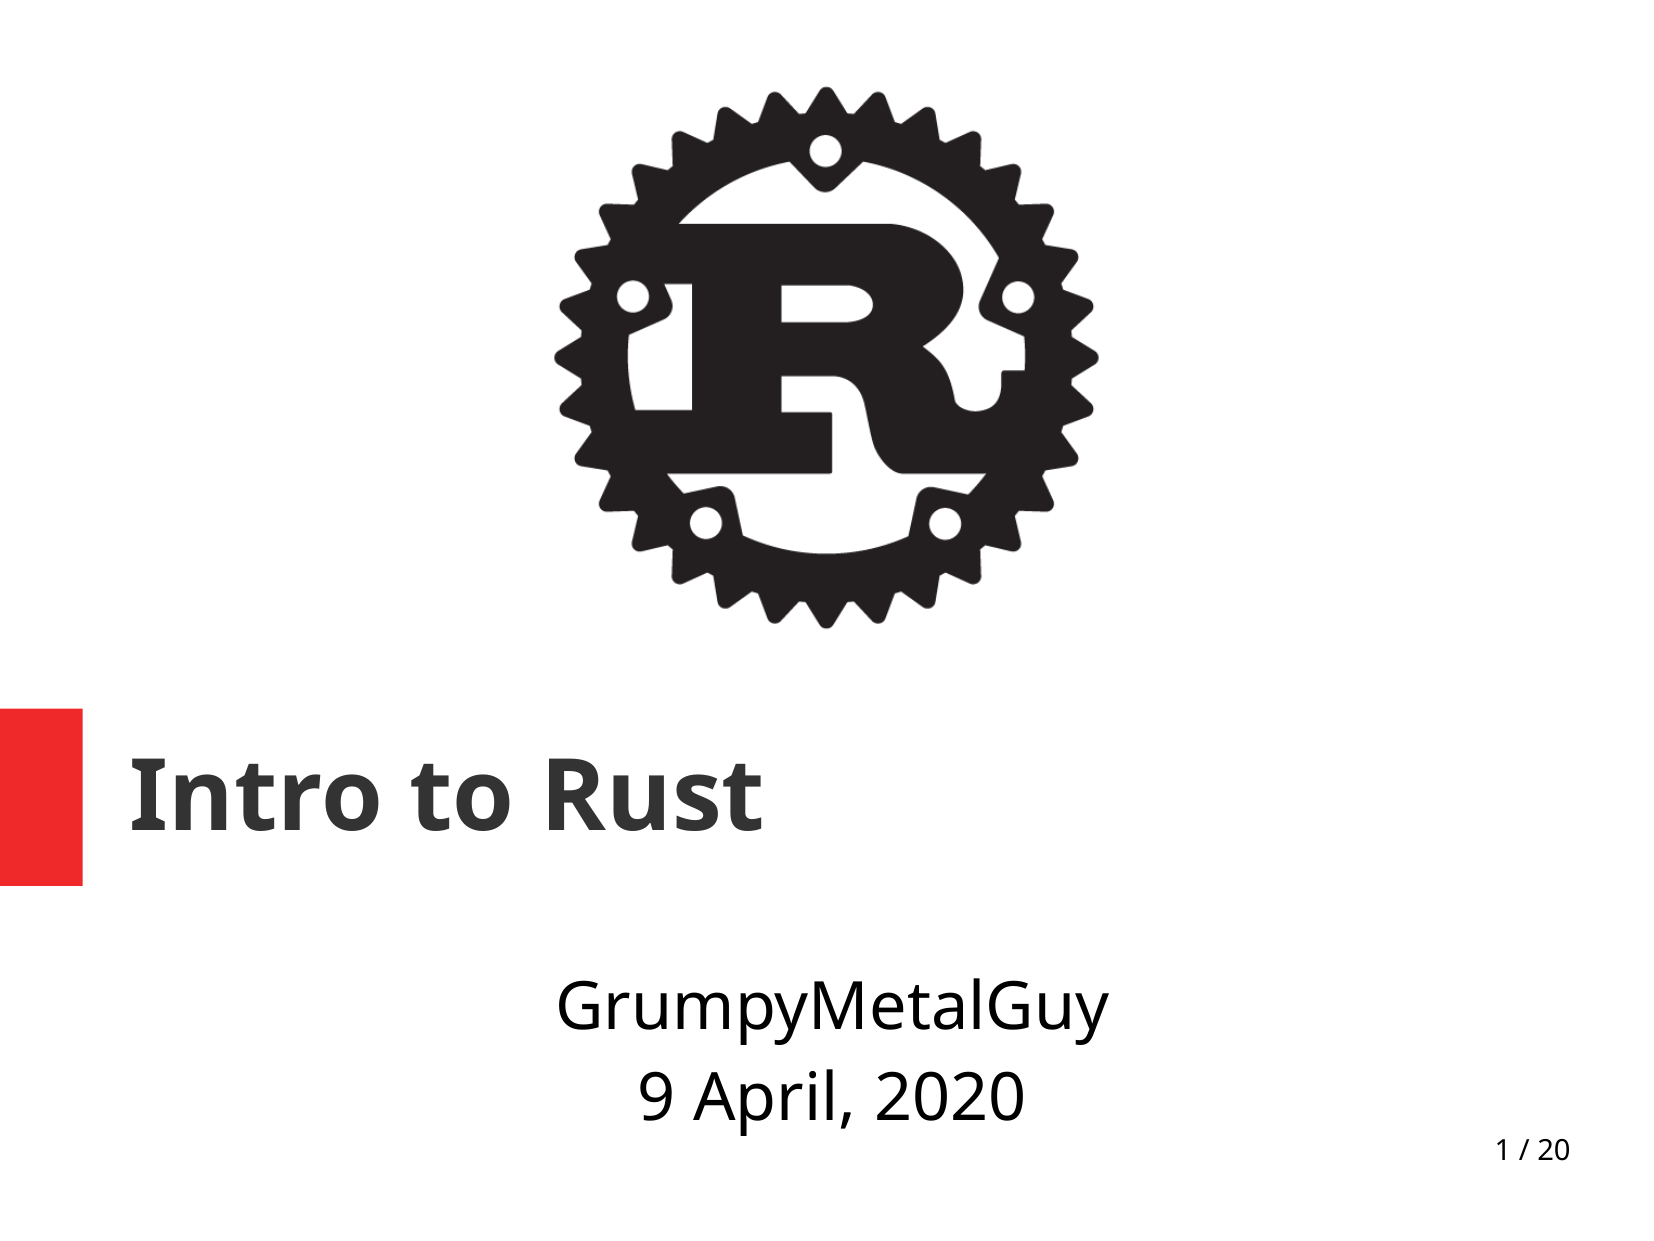

# Intro to Rust
GrumpyMetalGuy
9 April, 2020
1